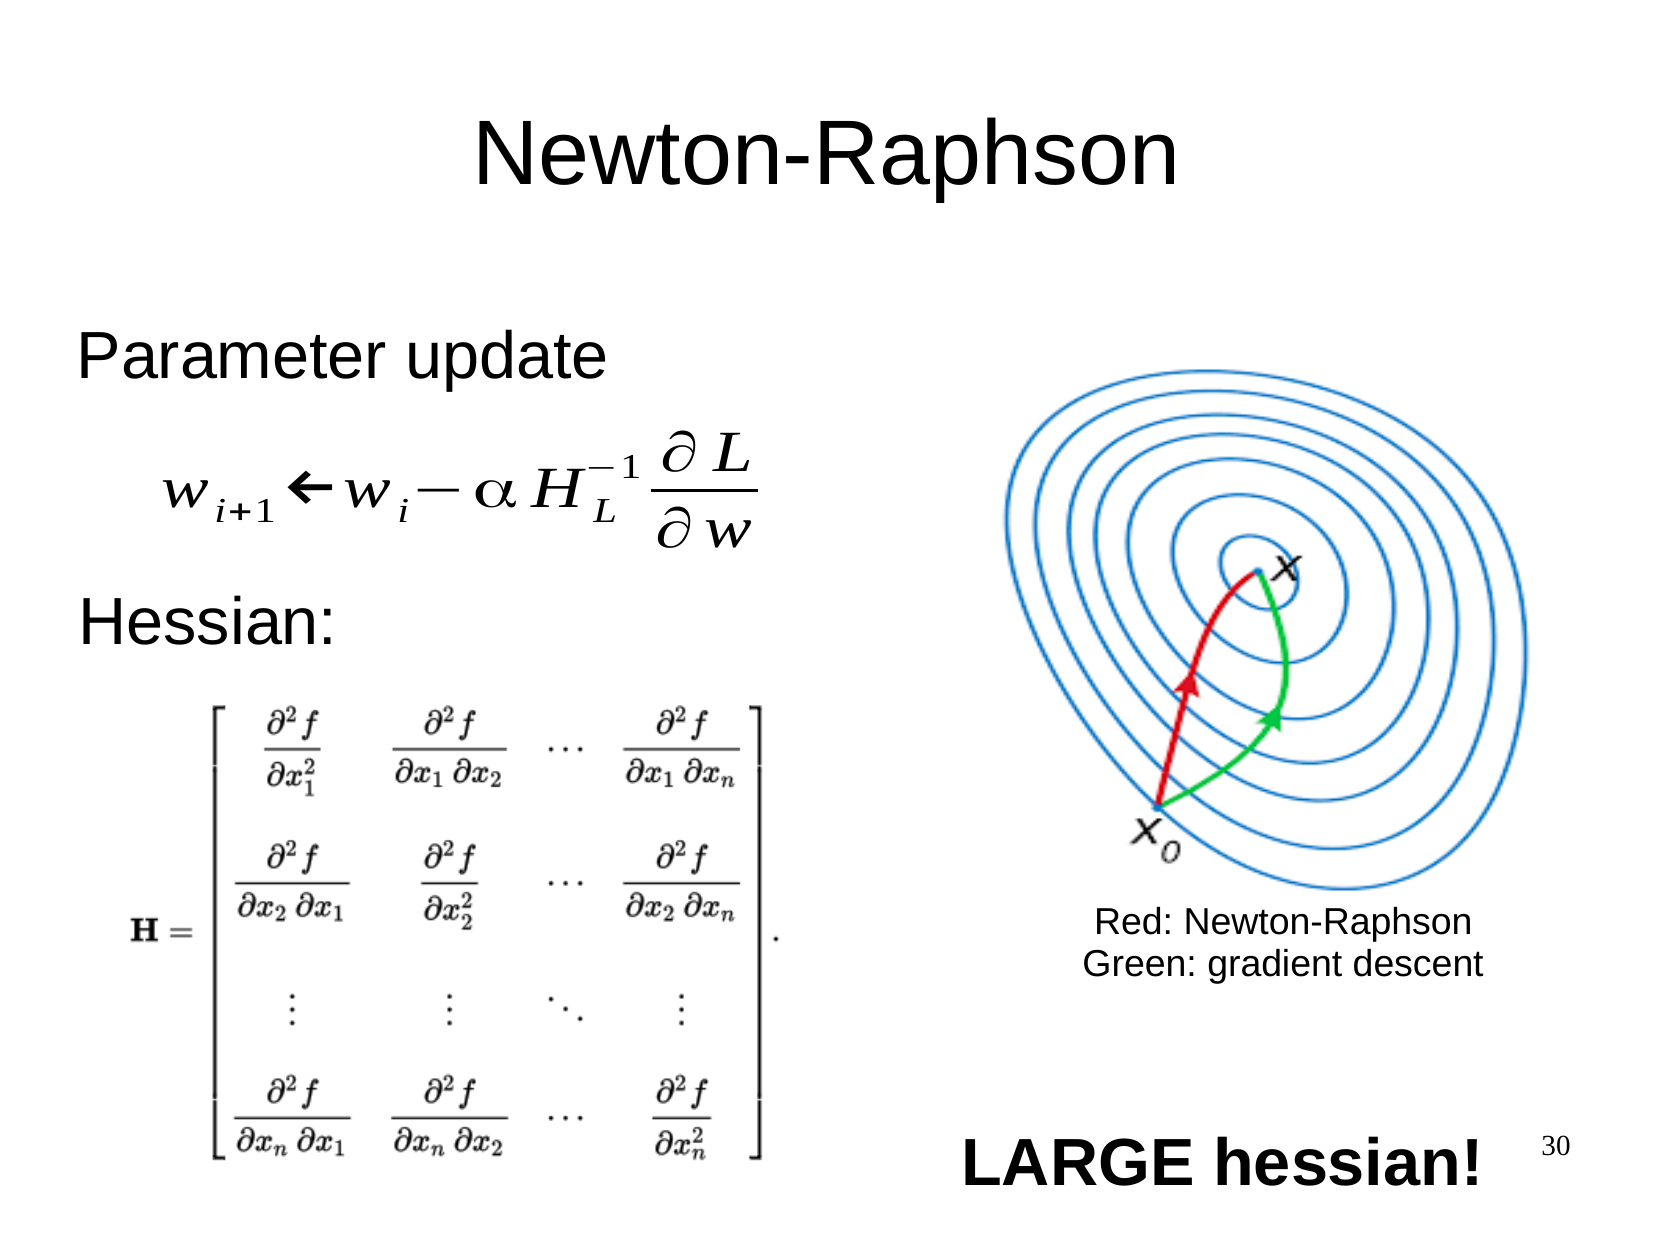

# Newton-Raphson
Parameter update
Hessian:
Red: Newton-Raphson
Green: gradient descent
LARGE hessian!
30